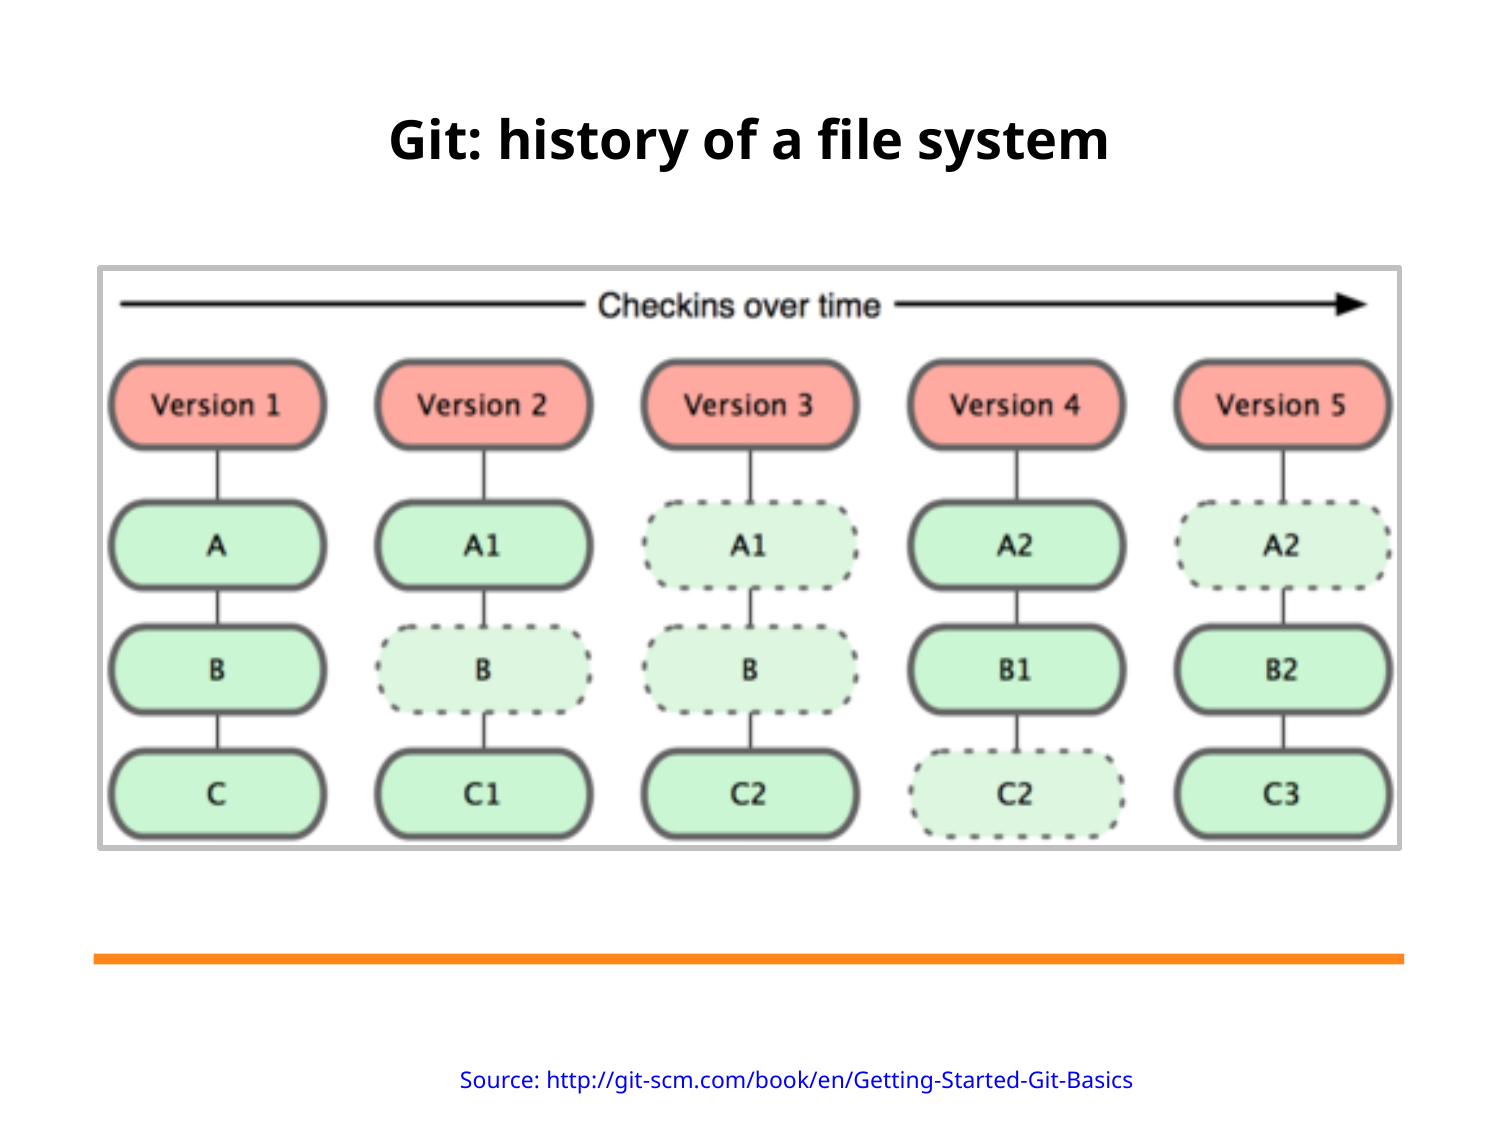

# Git: history of a file system
Source: http://git-scm.com/book/en/Getting-Started-Git-Basics